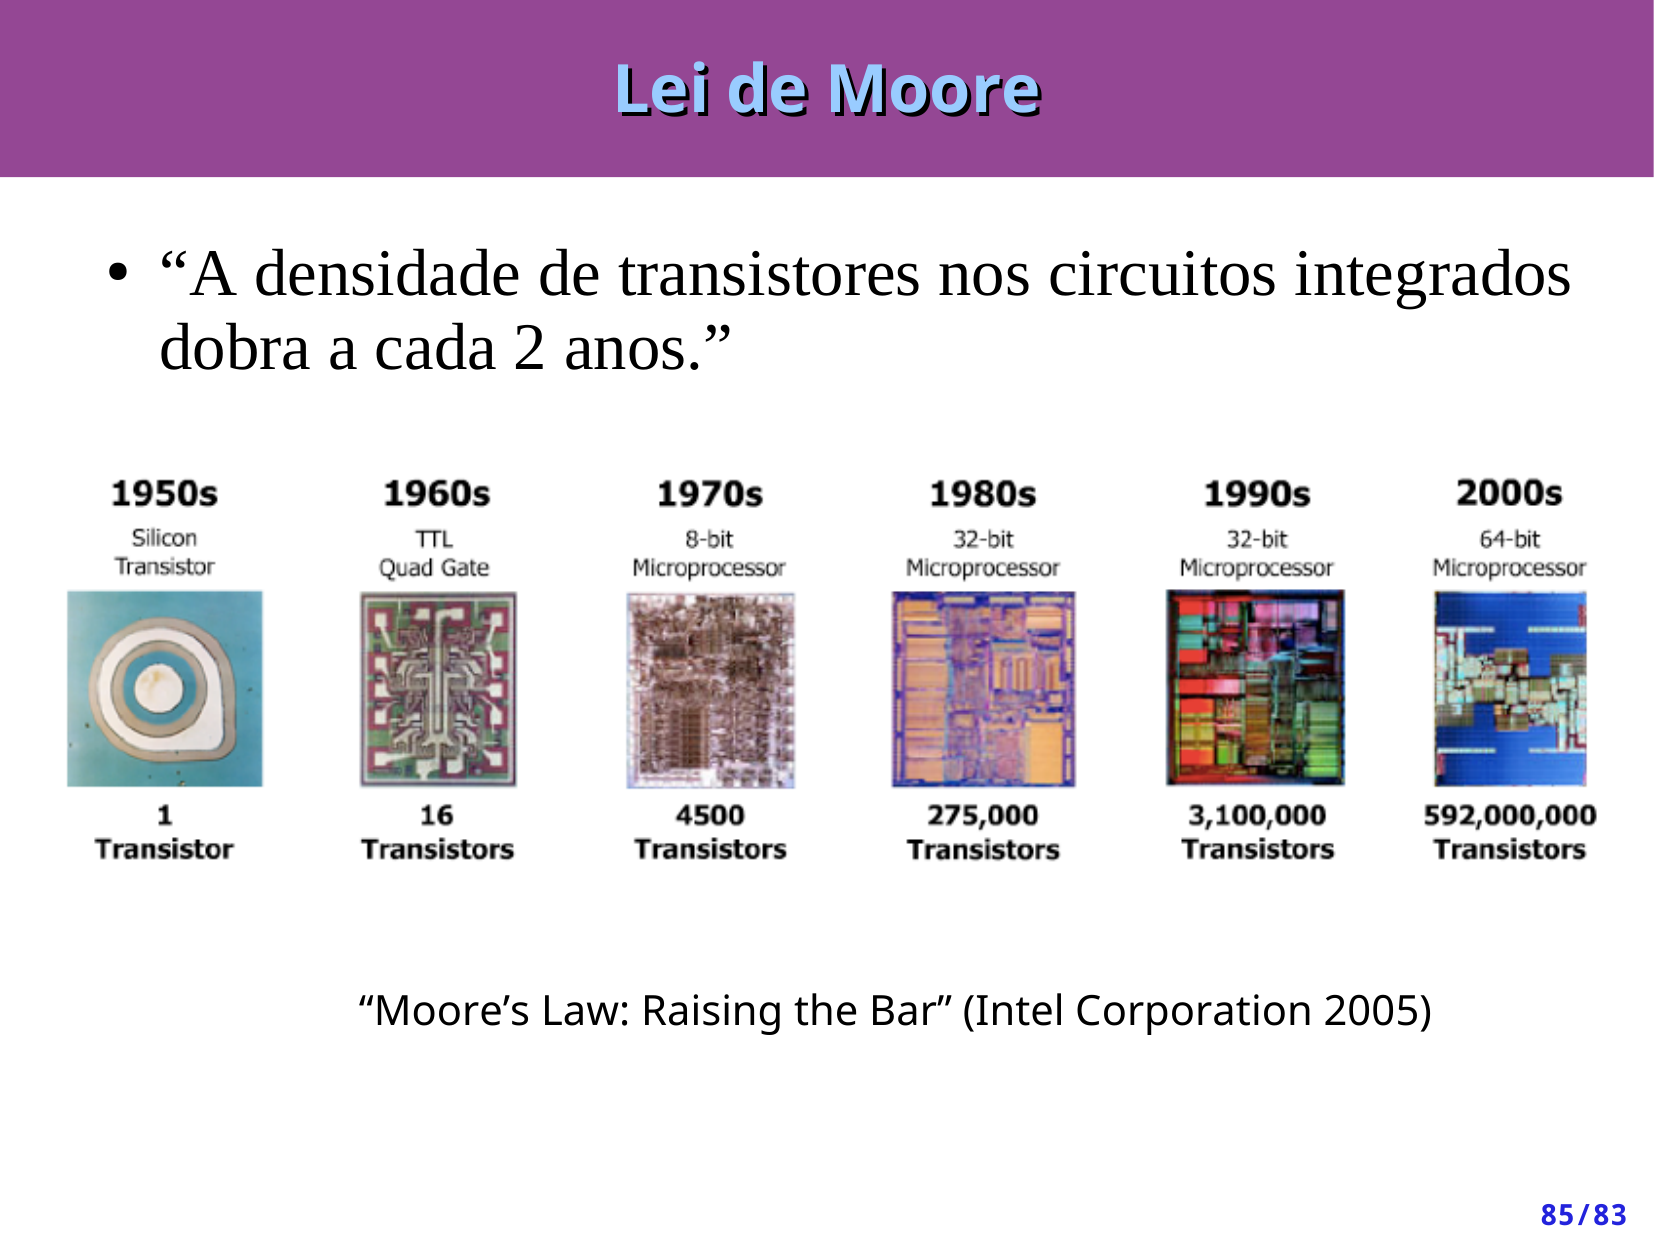

# Lei de Moore
“A densidade de transistores nos circuitos integrados dobra a cada 2 anos.”
“Moore’s Law: Raising the Bar” (Intel Corporation 2005)
85